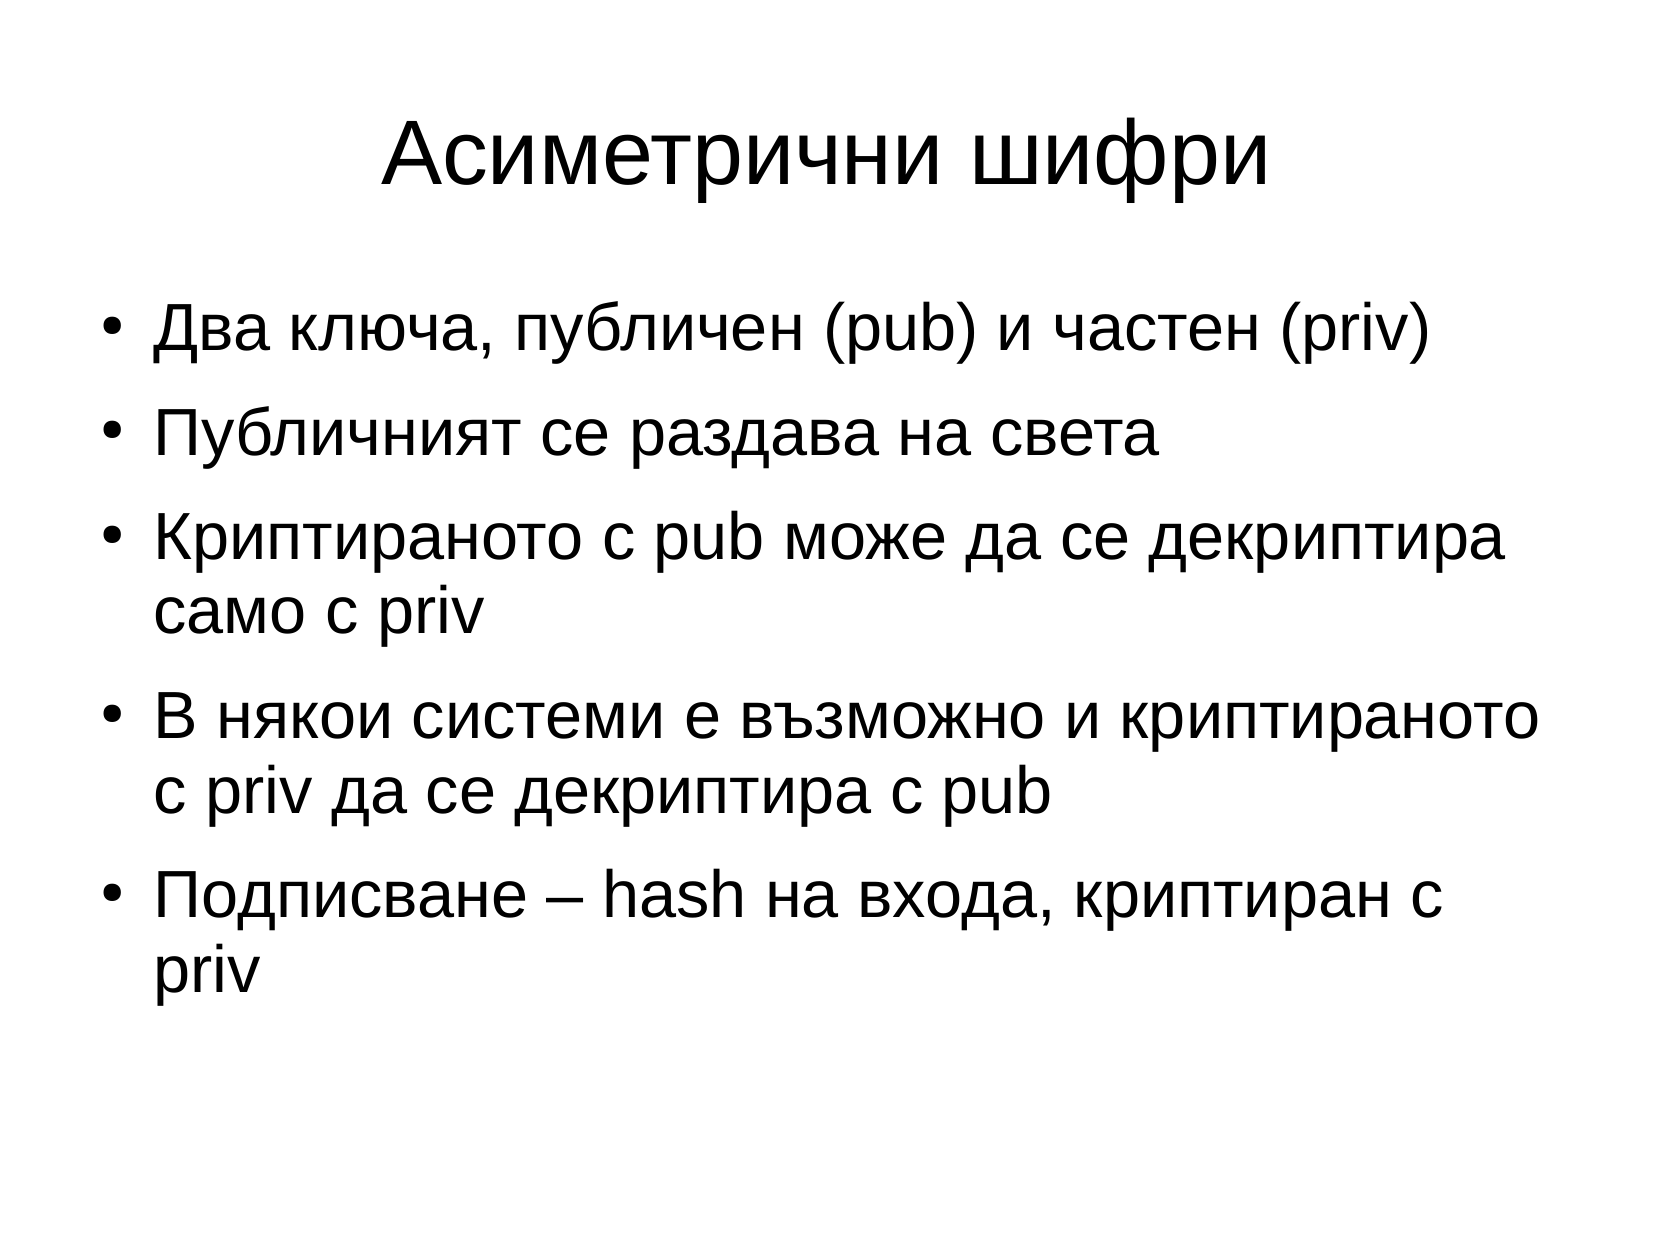

# Асиметрични шифри
Два ключа, публичен (pub) и частен (priv)
Публичният се раздава на света
Криптираното с pub може да се декриптира само с priv
В някои системи е възможно и криптираното с priv да се декриптира с pub
Подписване – hash на входа, криптиран с priv